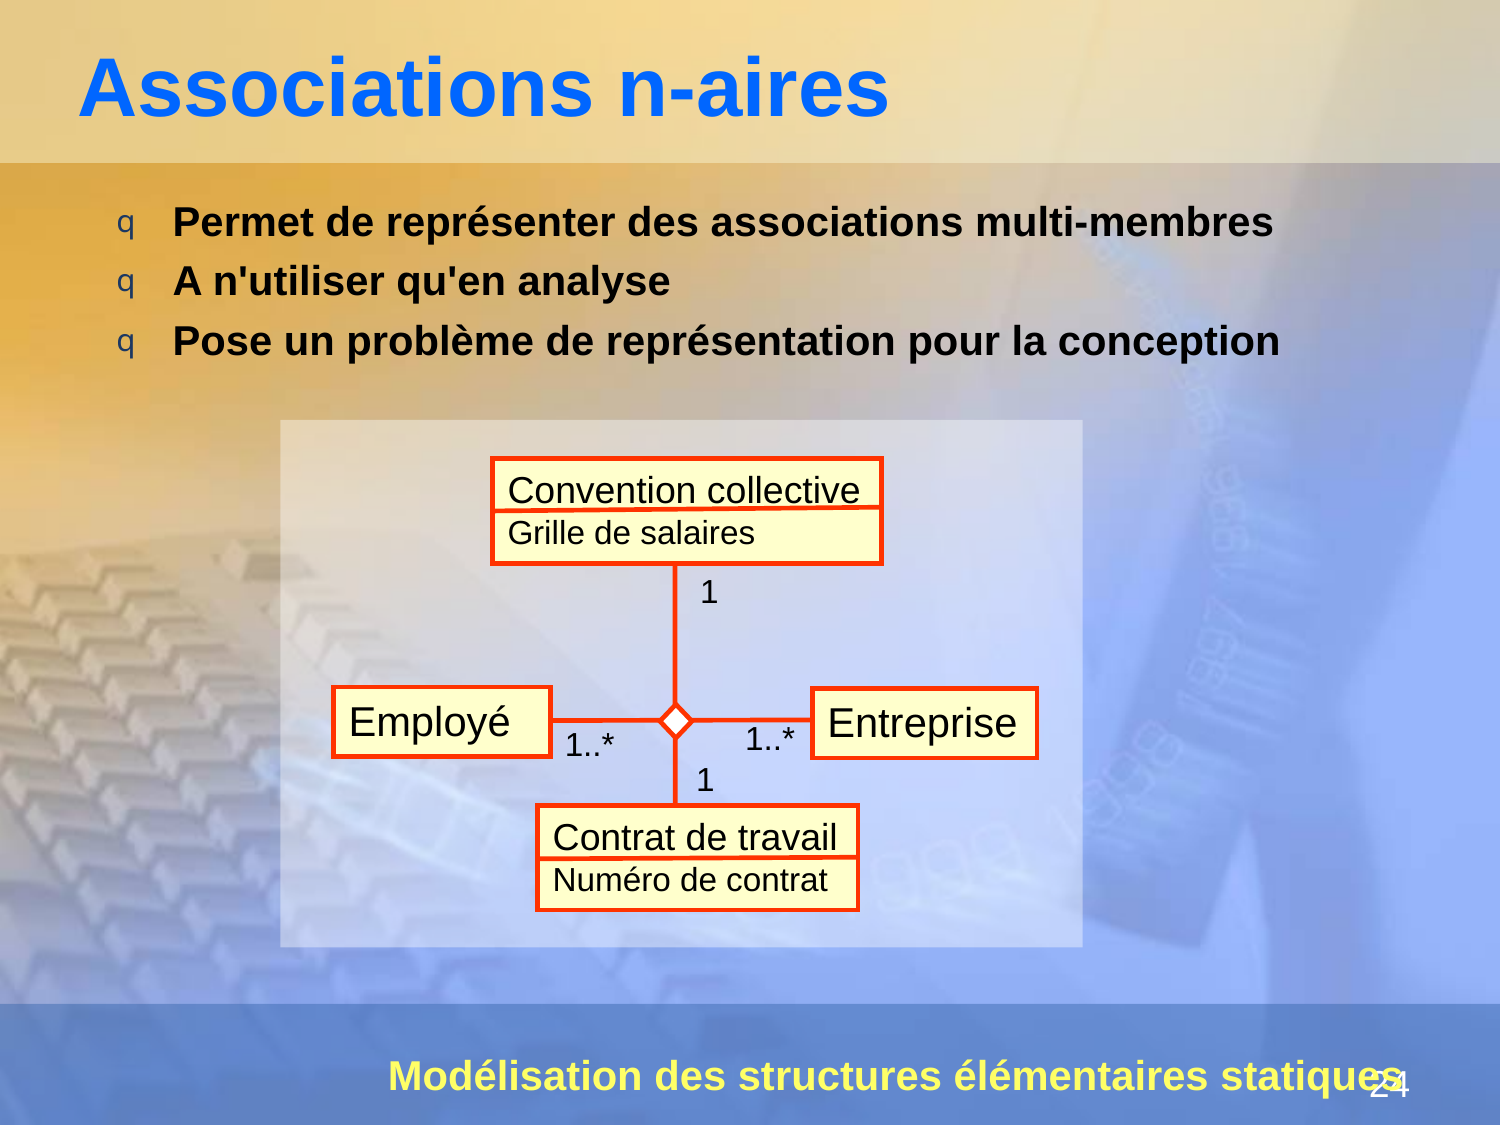

# Associations n-aires
Permet de représenter des associations multi-membres
A n'utiliser qu'en analyse
Pose un problème de représentation pour la conception
Convention collective
Grille de salaires
1
Employé
Entreprise
1..*
1..*
1
Contrat de travail
Numéro de contrat
Modélisation des structures élémentaires statiques